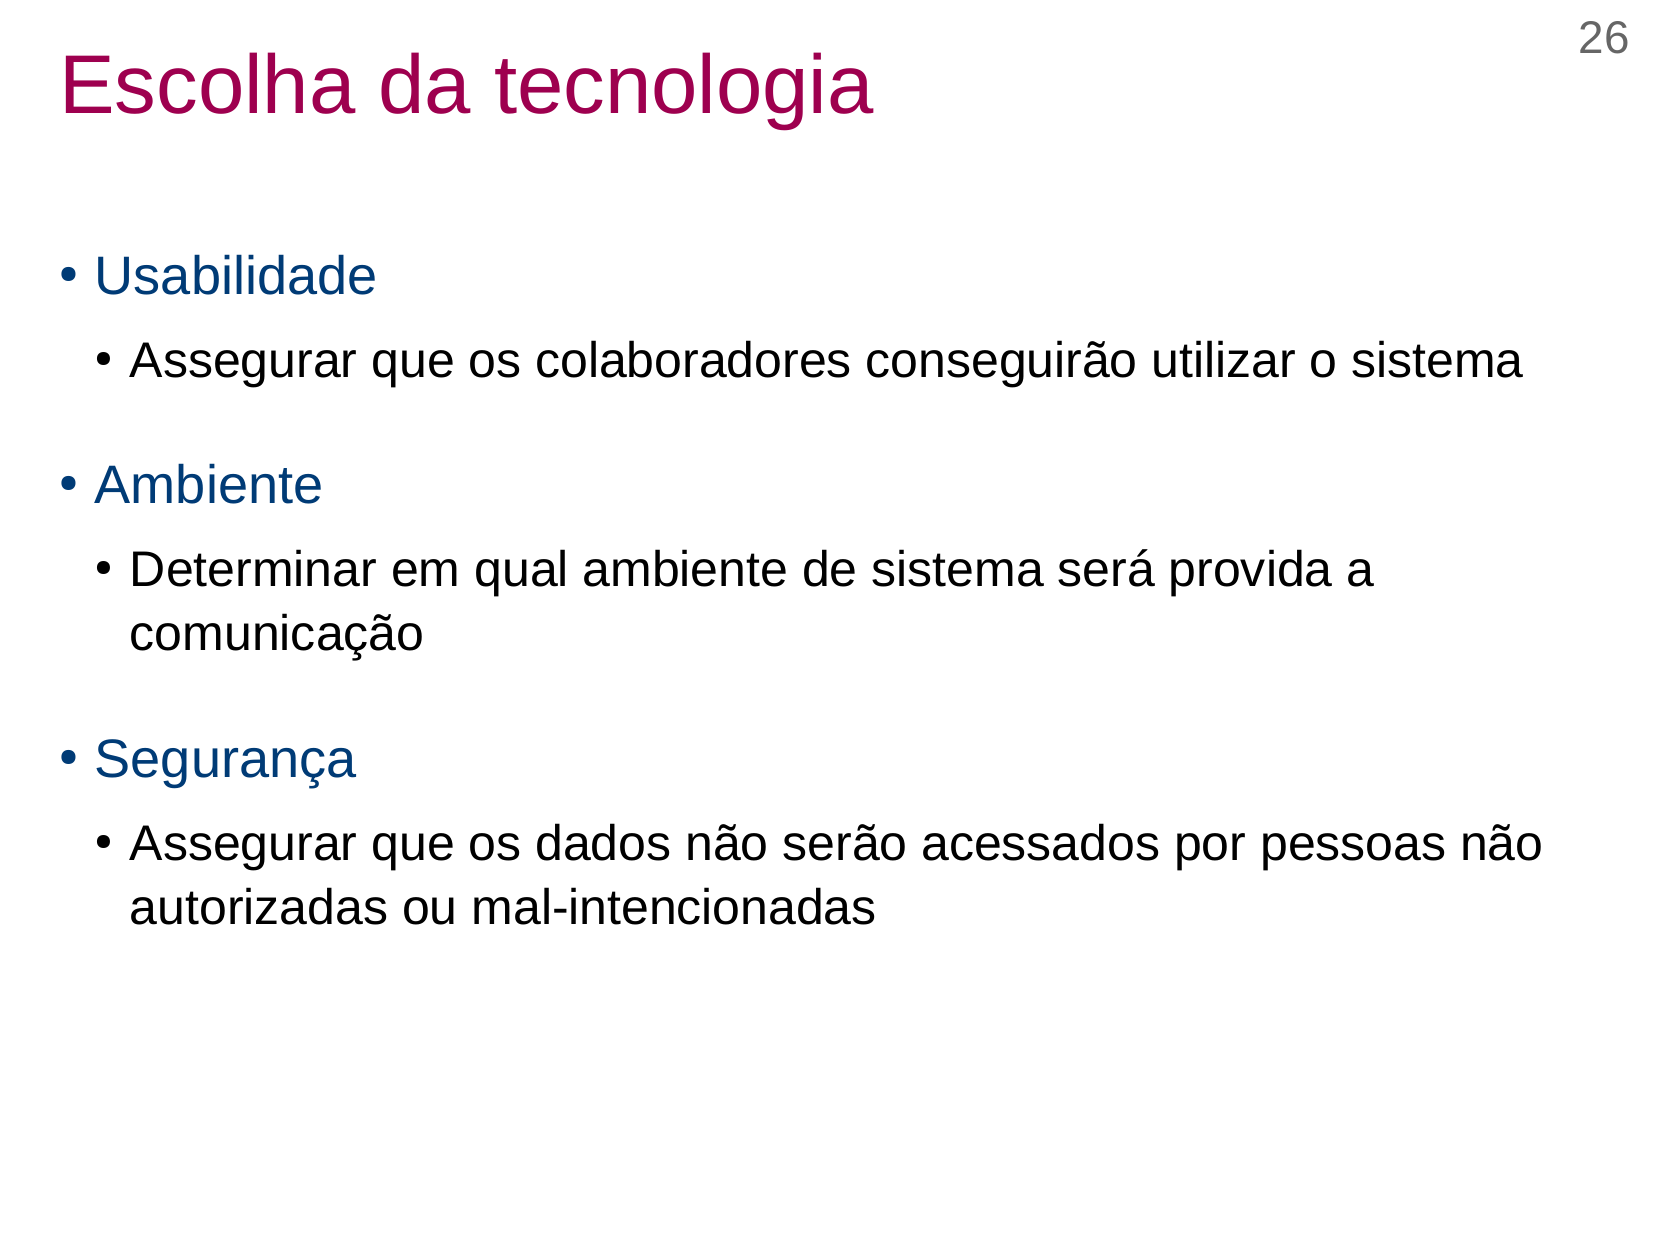

26
# Escolha da tecnologia
Usabilidade
Assegurar que os colaboradores conseguirão utilizar o sistema
Ambiente
Determinar em qual ambiente de sistema será provida a comunicação
Segurança
Assegurar que os dados não serão acessados por pessoas não autorizadas ou mal-intencionadas